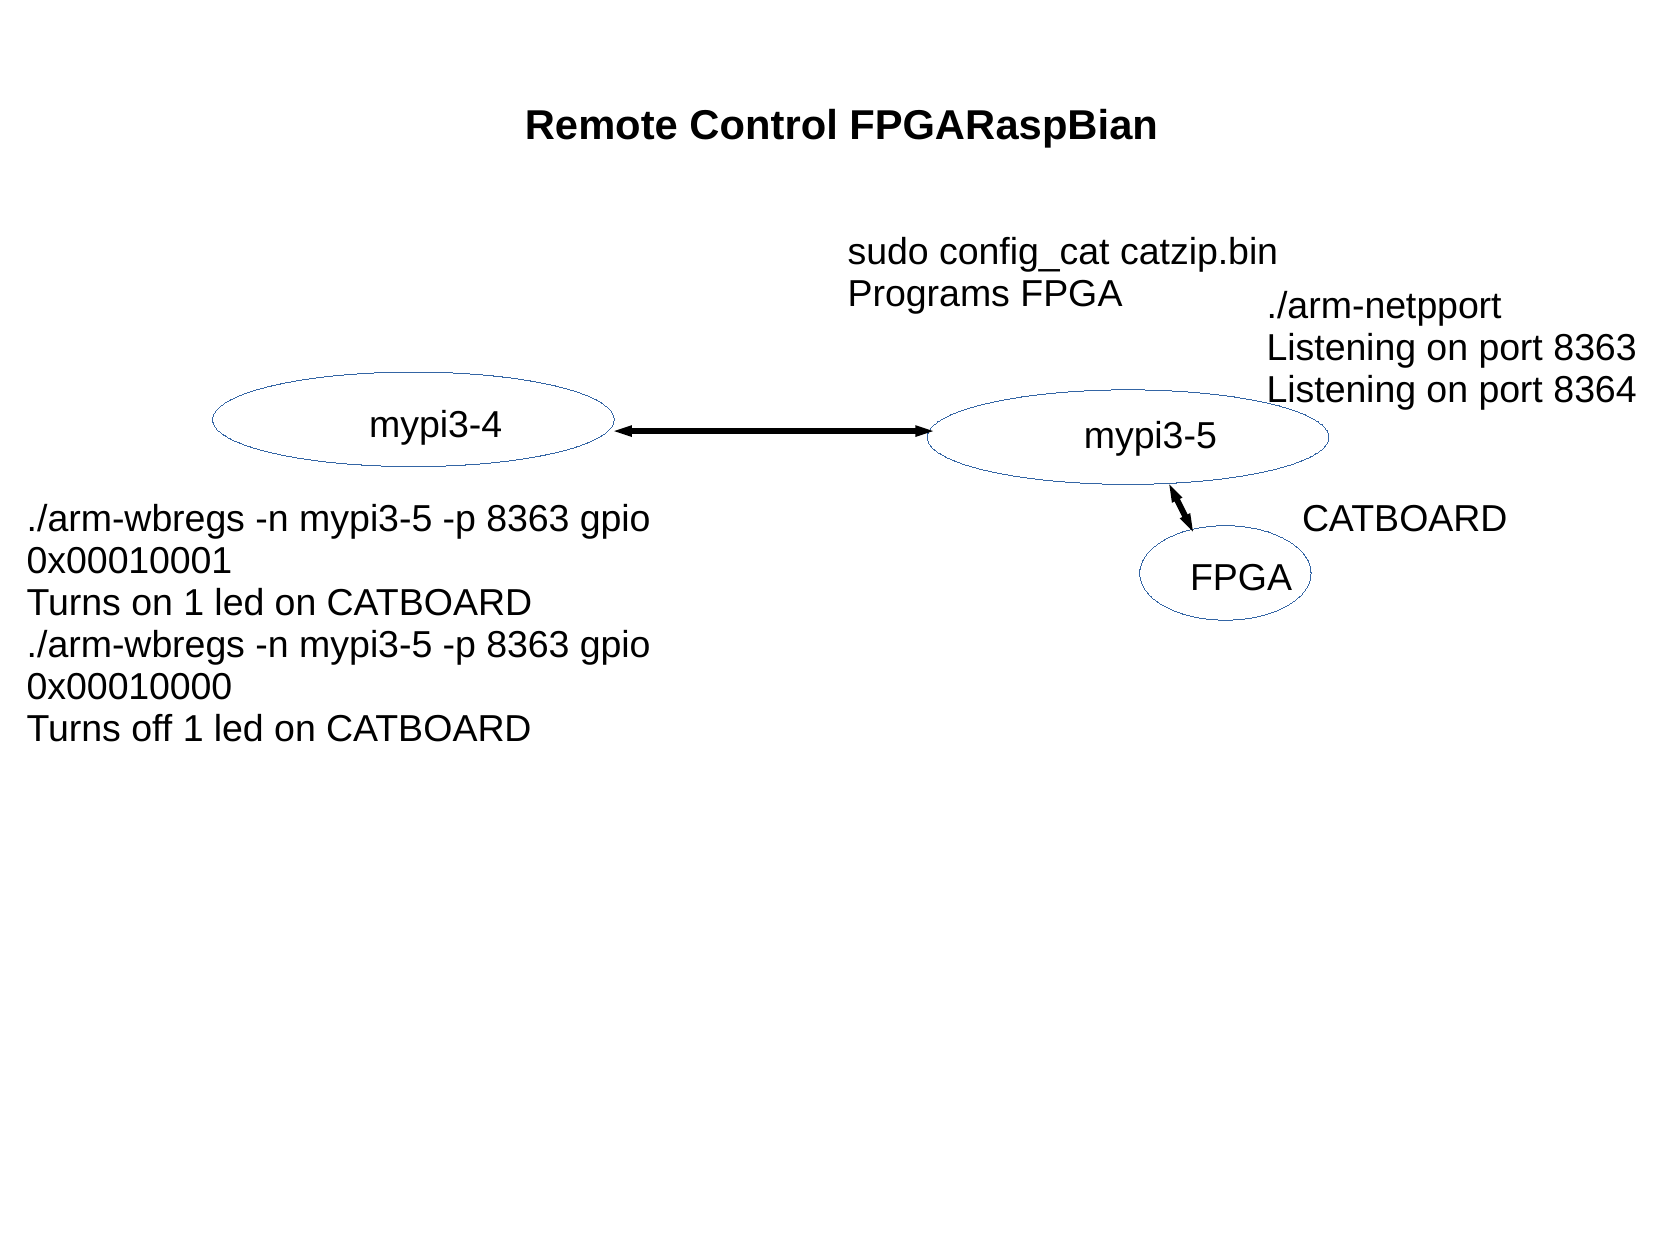

Remote Control FPGARaspBian
sudo config_cat catzip.bin
Programs FPGA
./arm-netpport
Listening on port 8363
Listening on port 8364
mypi3-4
mypi3-5
./arm-wbregs -n mypi3-5 -p 8363 gpio 0x00010001
Turns on 1 led on CATBOARD
./arm-wbregs -n mypi3-5 -p 8363 gpio 0x00010000
Turns off 1 led on CATBOARD
CATBOARD
FPGA